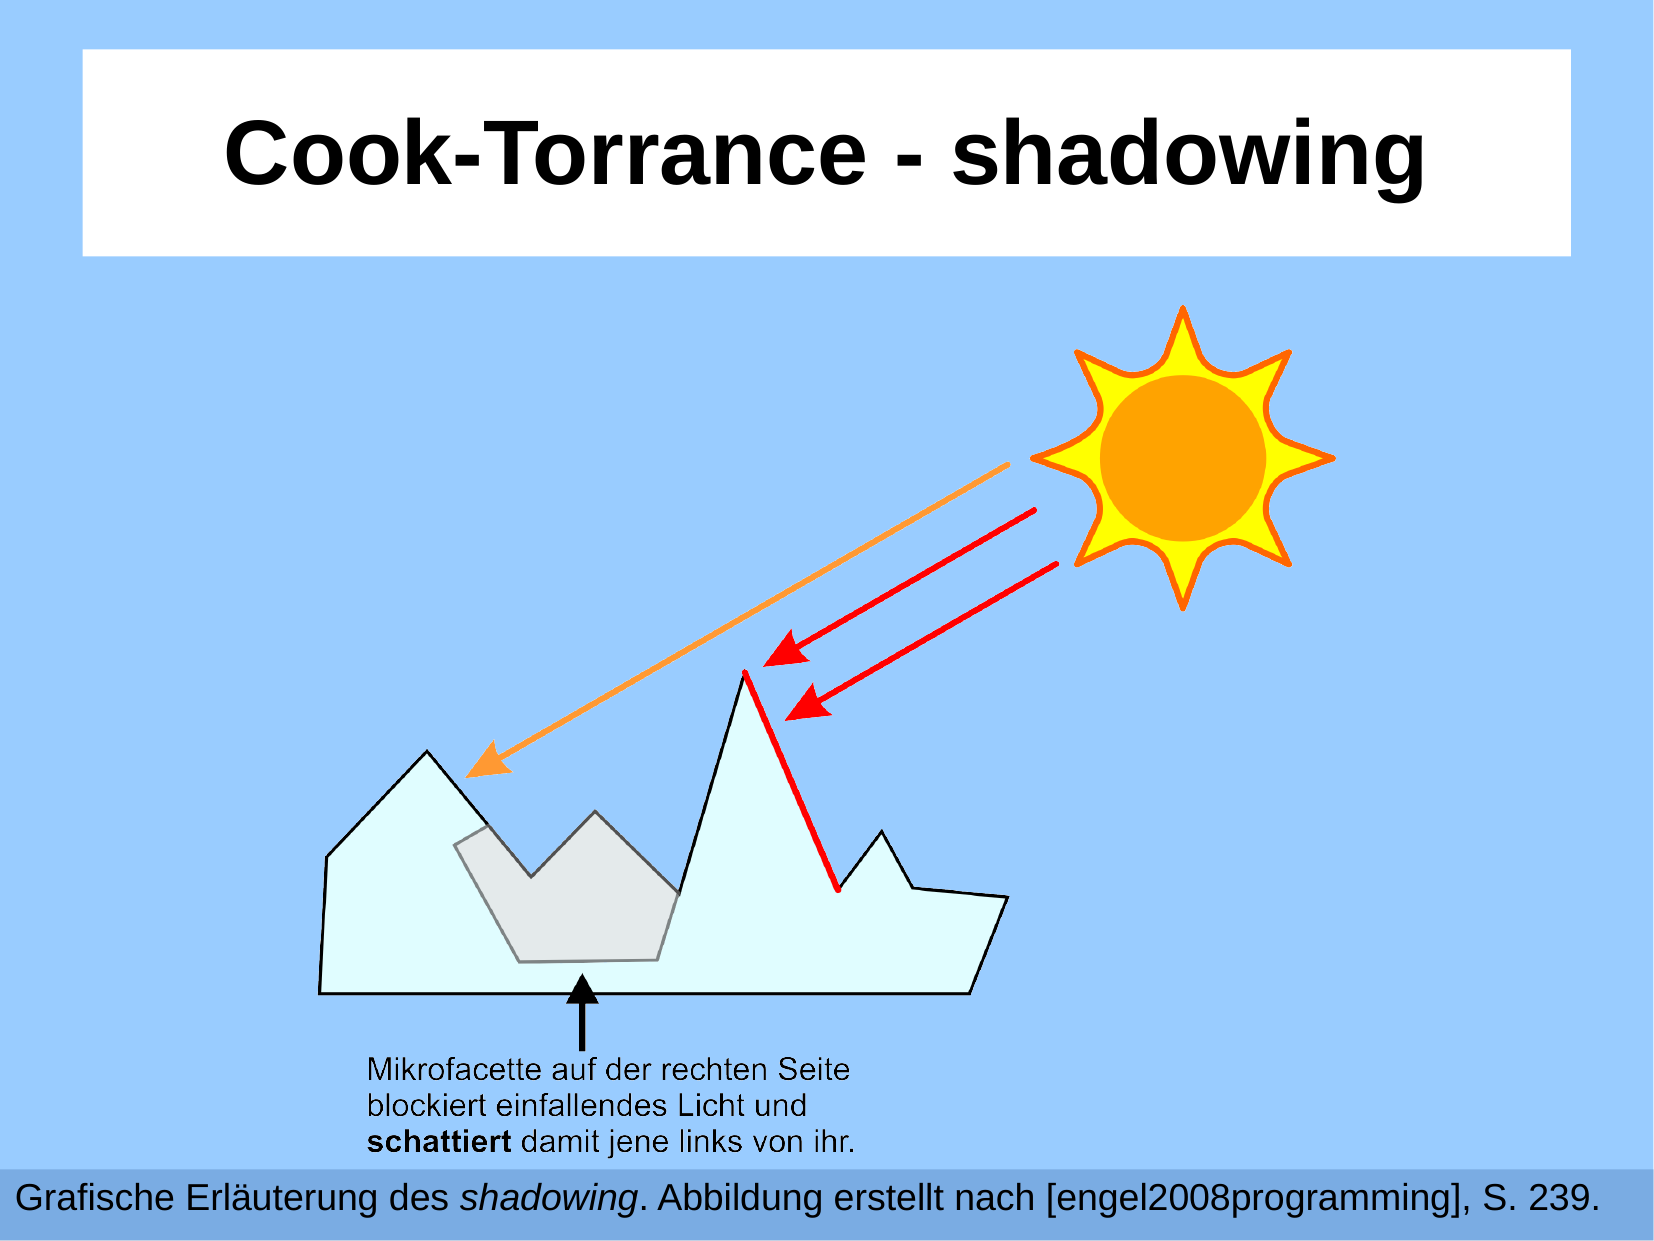

# Cook-Torrance - shadowing
Grafische Erläuterung des shadowing. Abbildung erstellt nach [engel2008programming], S. 239.